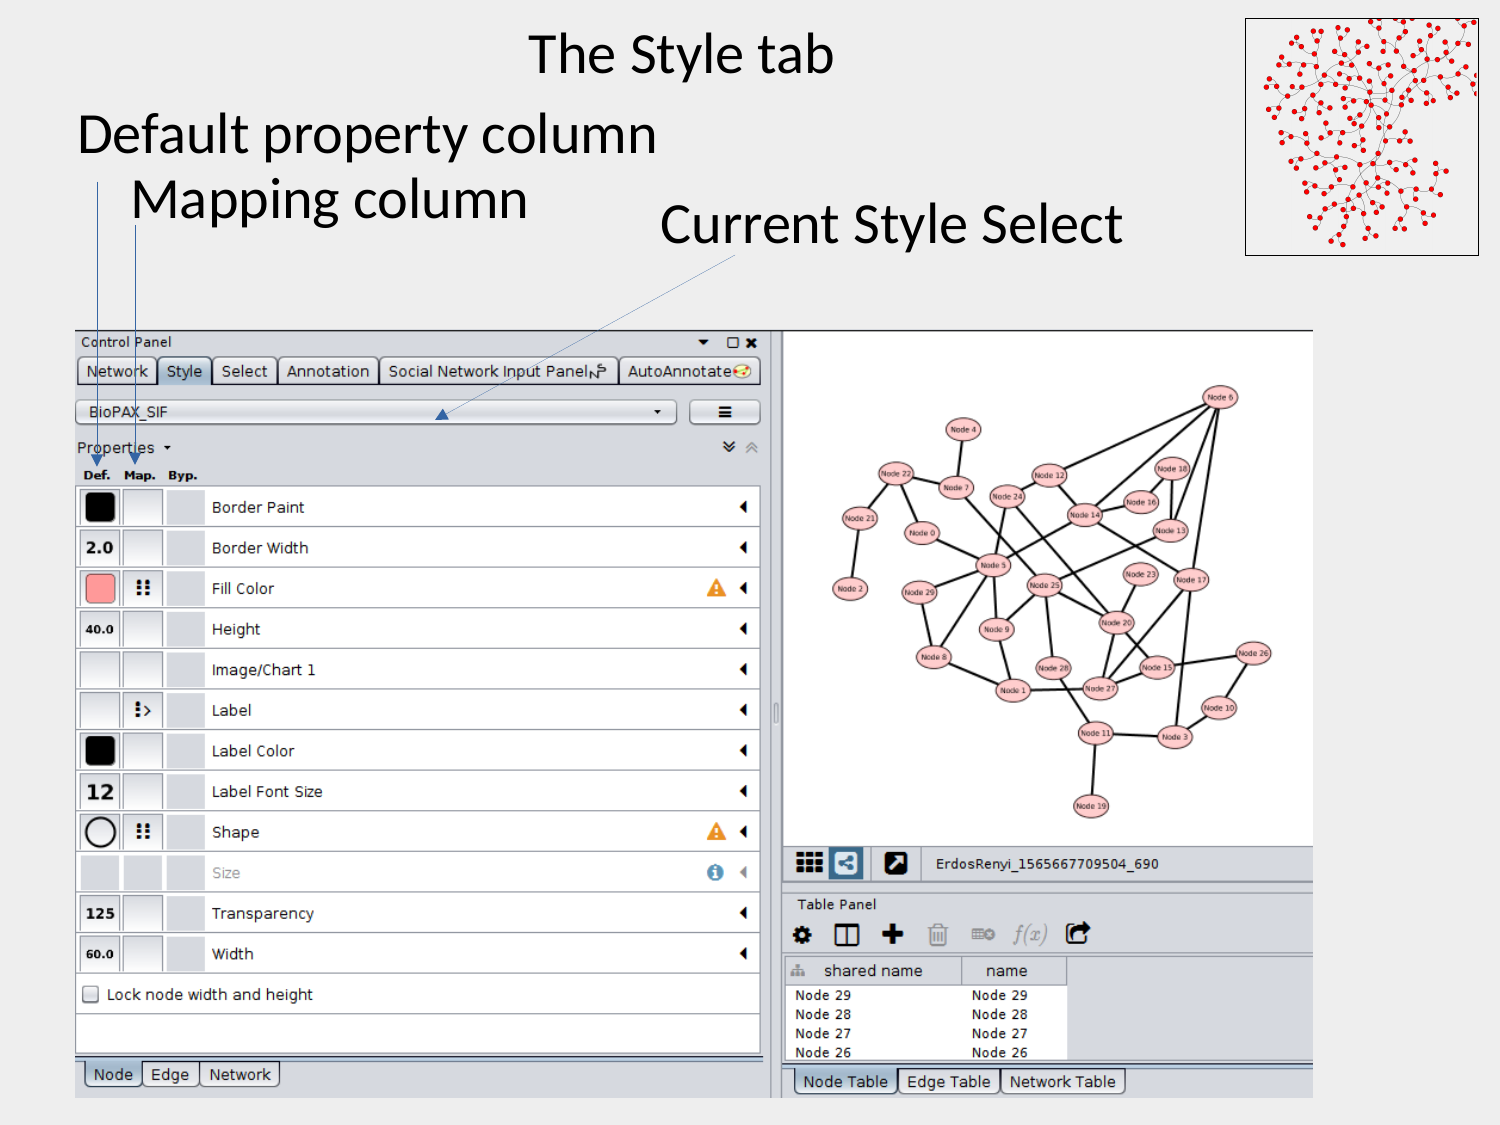

The Style tab
Default property column
Mapping column
Current Style Select